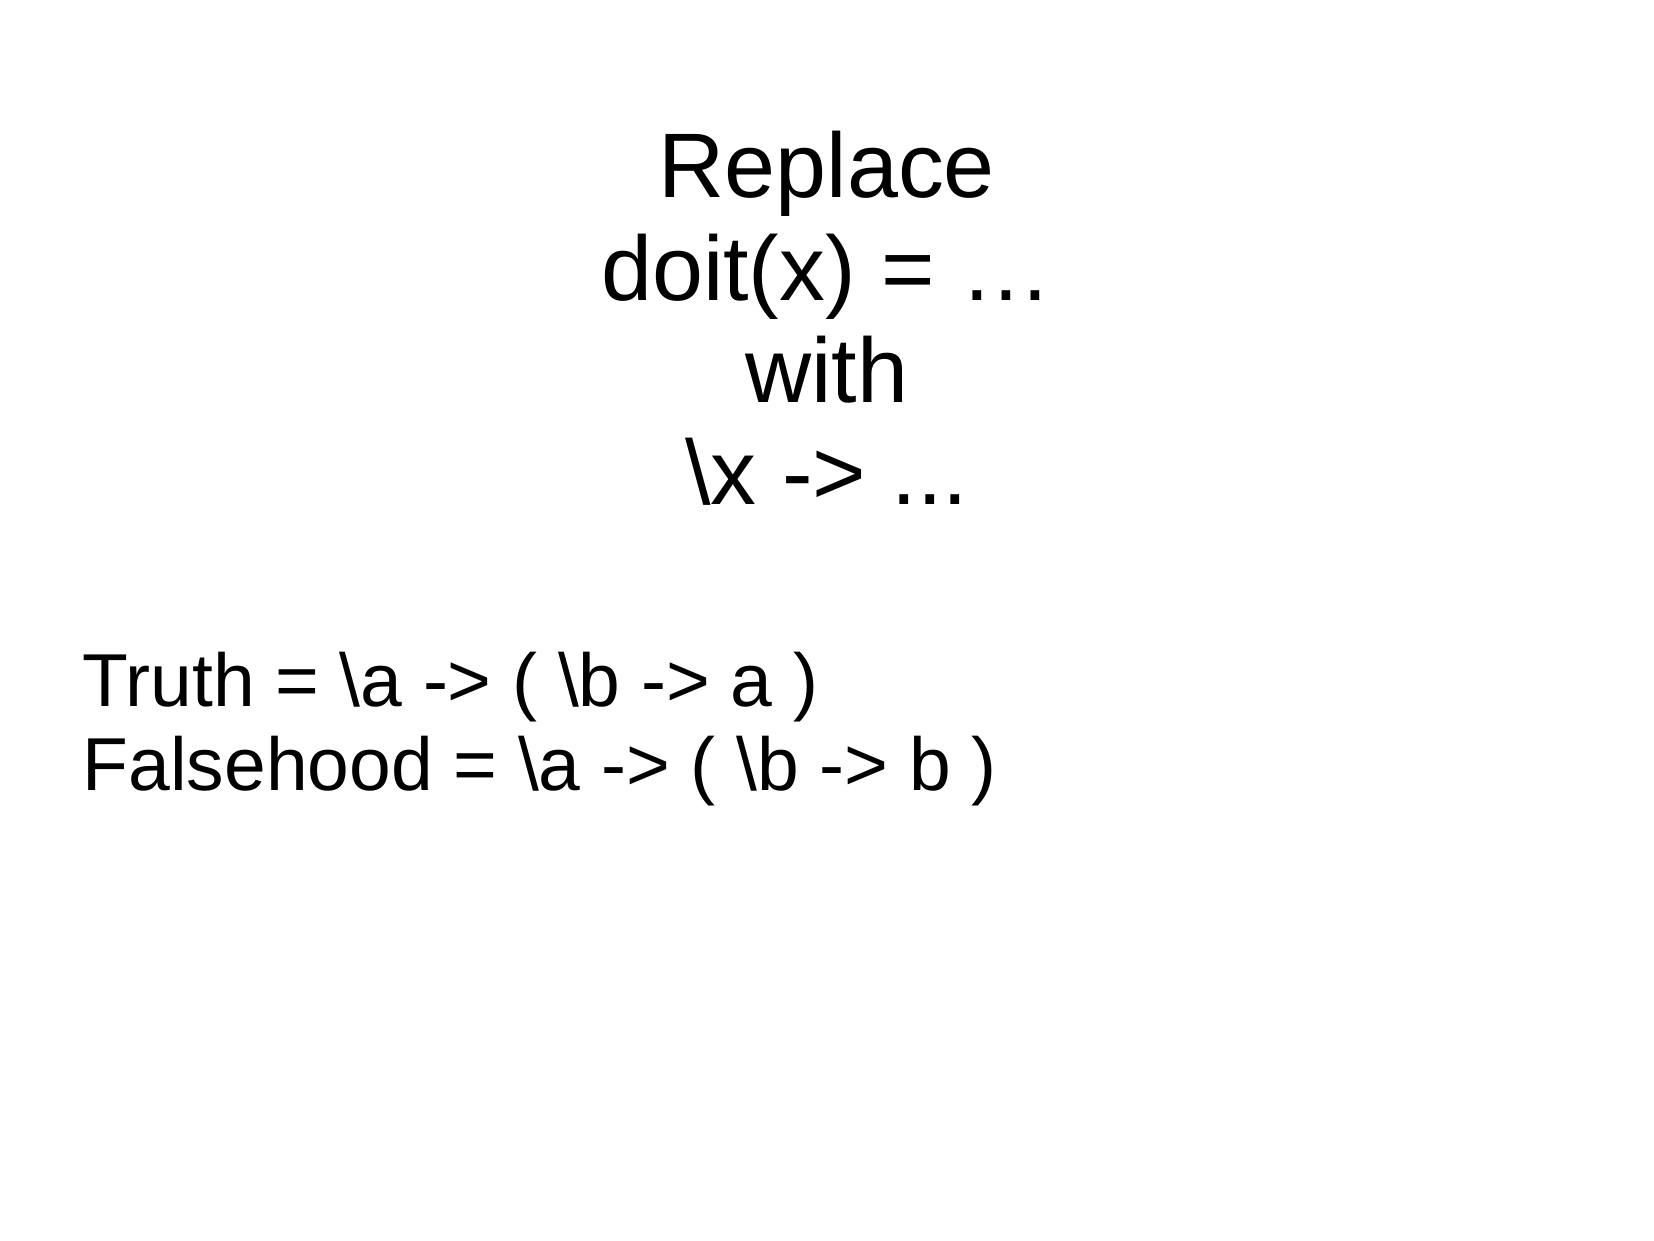

# Replace doit(x) = … with \x -> ...
Truth = \a -> ( \b -> a )
Falsehood = \a -> ( \b -> b )